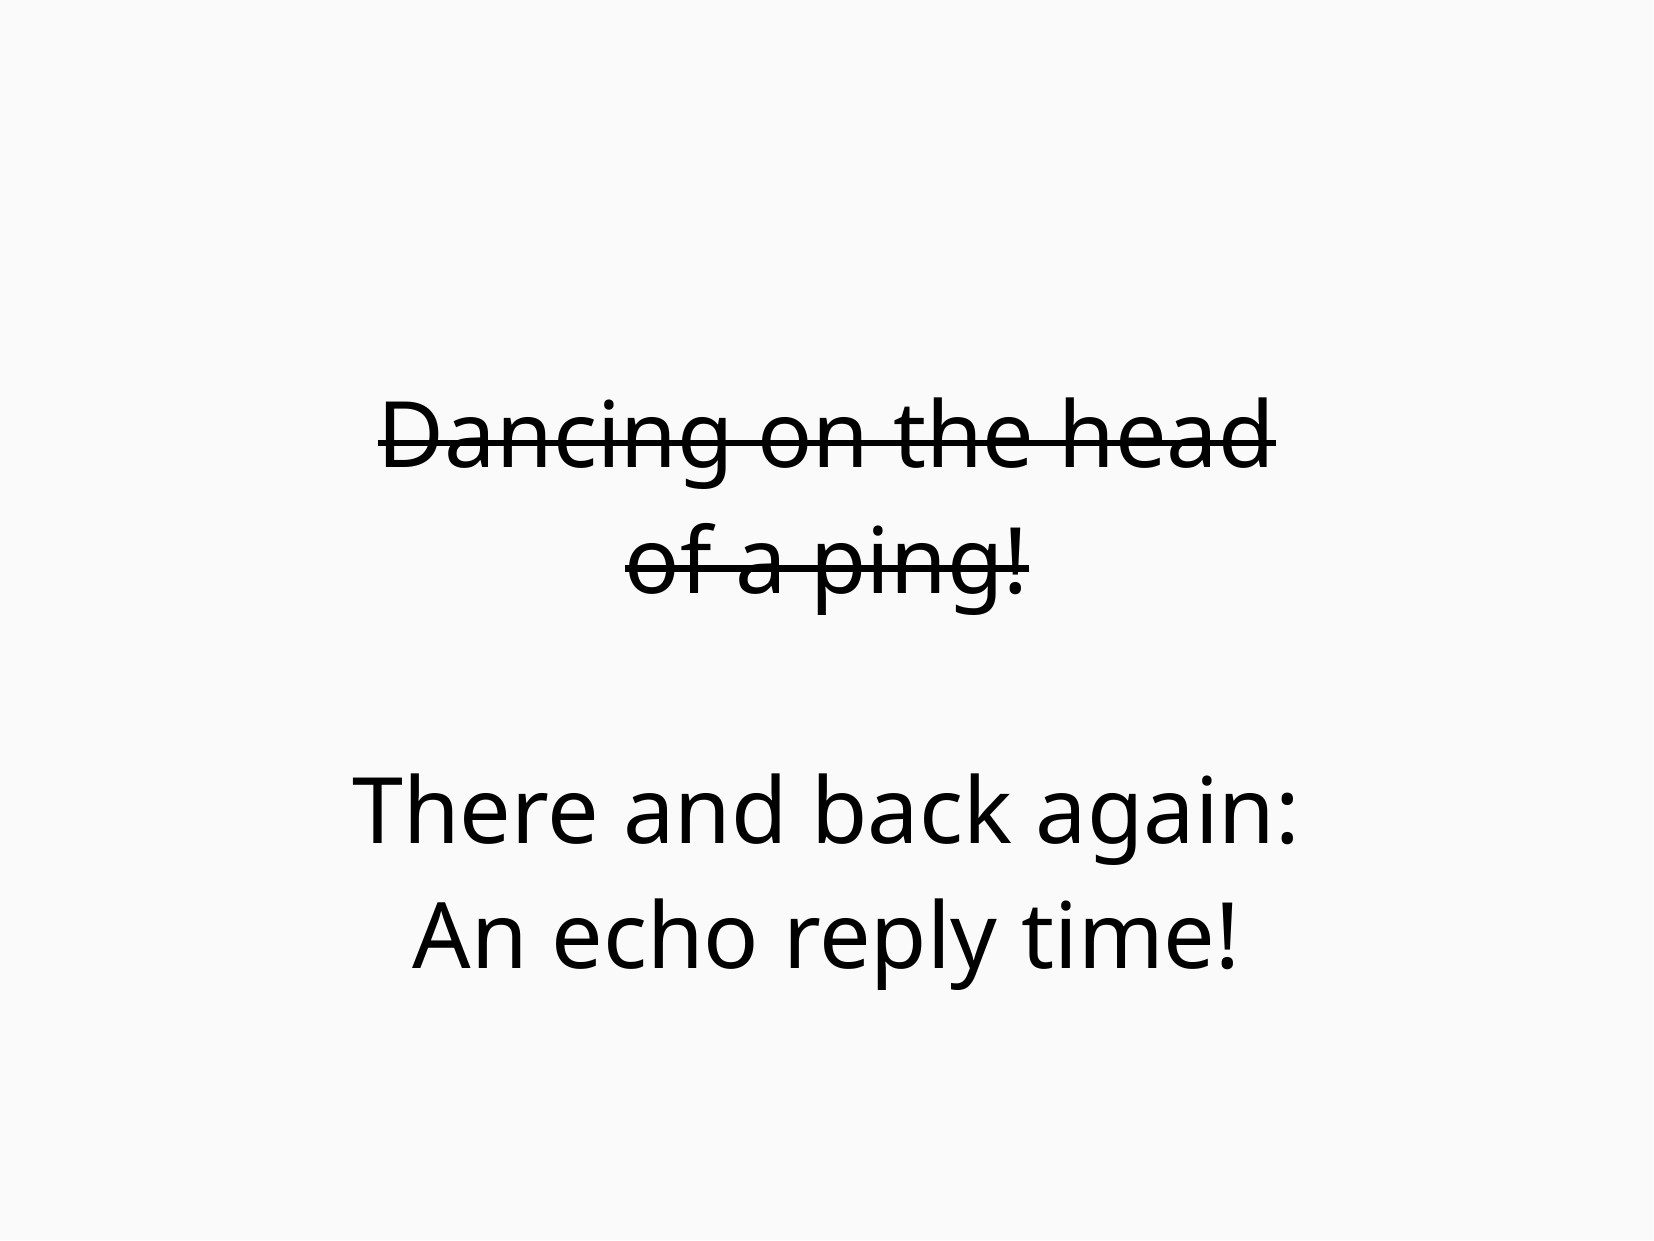

# Dancing on the head
of a ping!
There and back again:
An echo reply time!